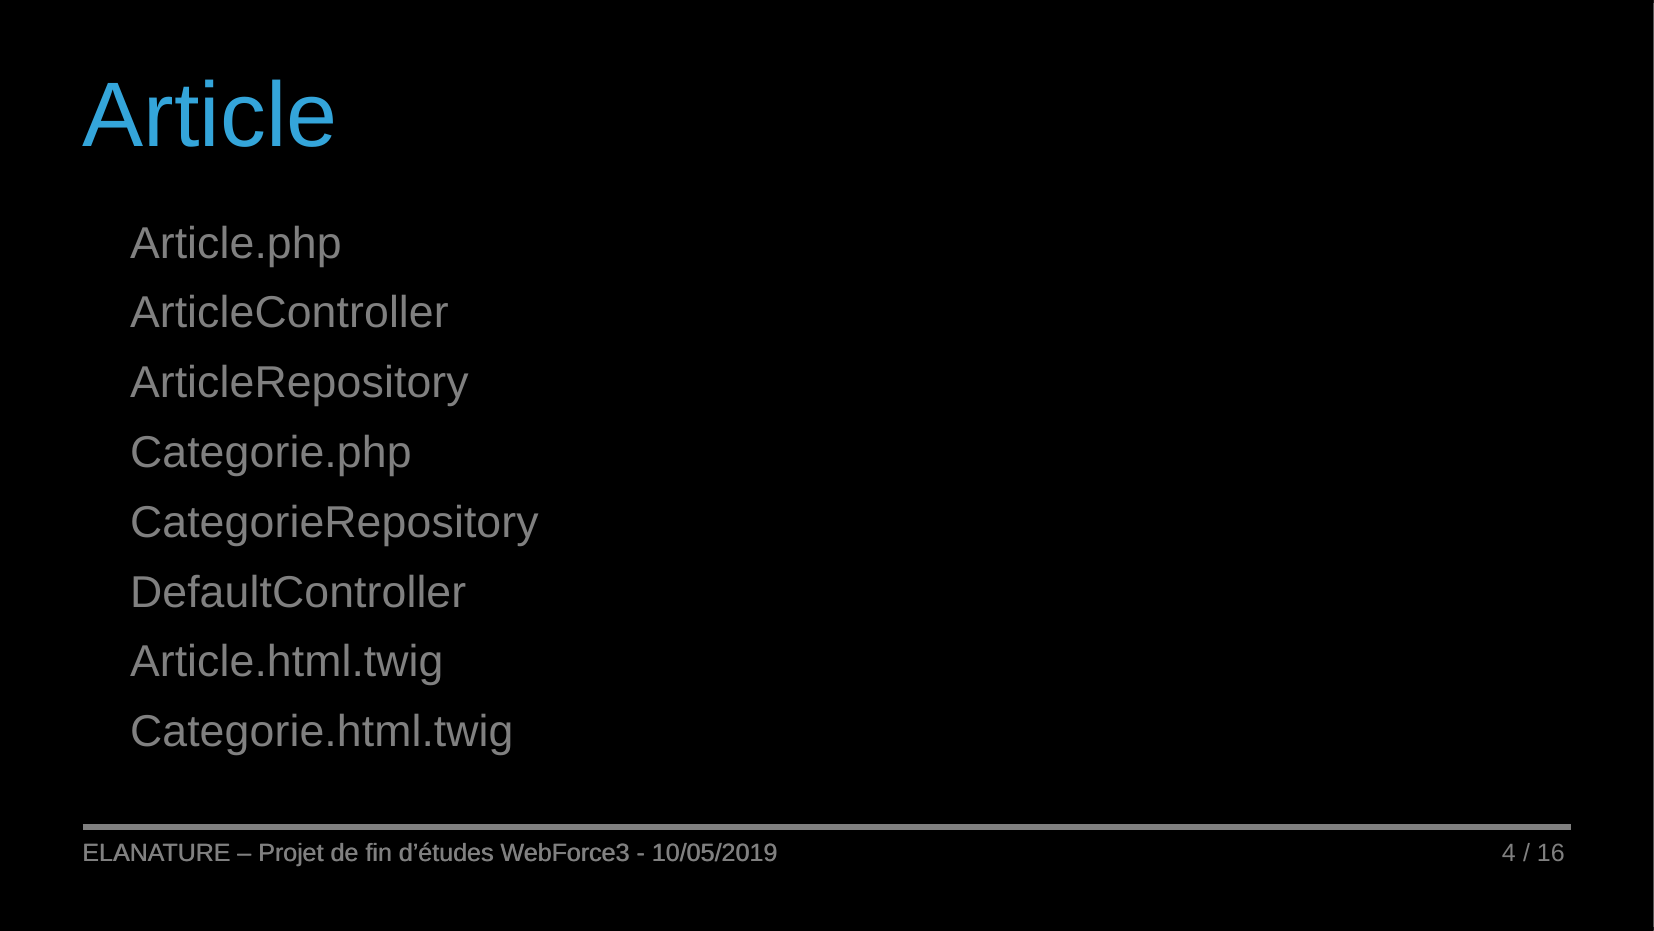

# Article
Article.php
ArticleController
ArticleRepository
Categorie.php
CategorieRepository
DefaultController
Article.html.twig
Categorie.html.twig